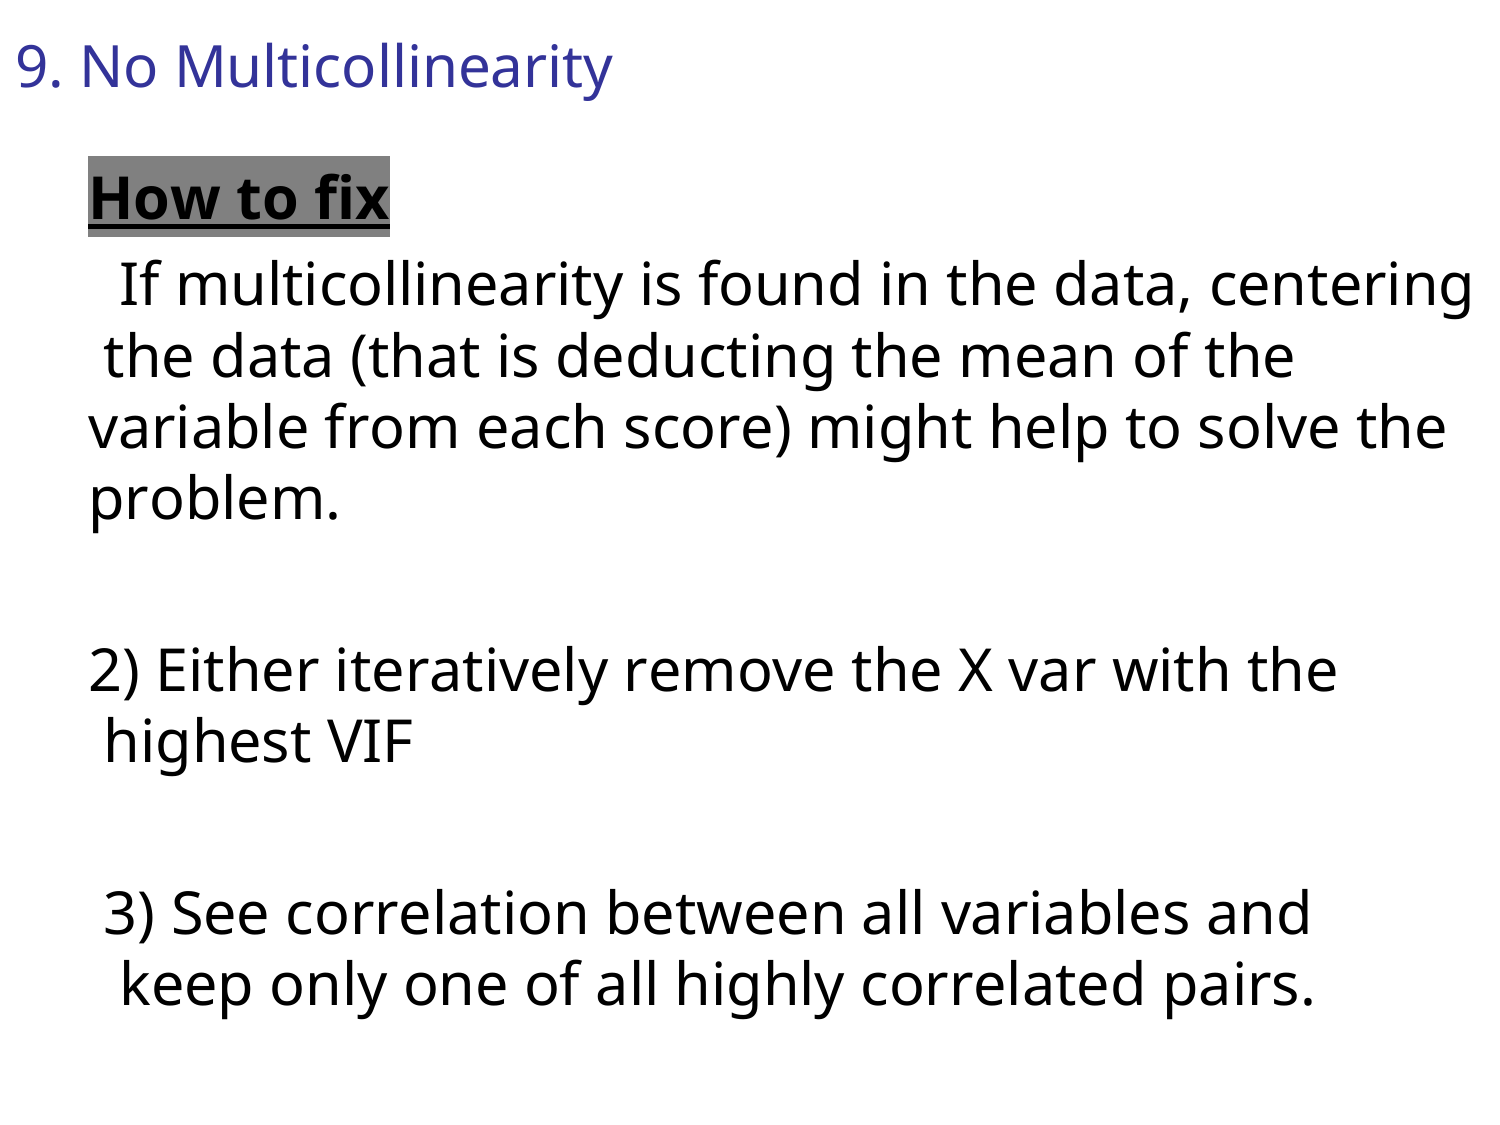

# 9. No Multicollinearity
How to fix
 If multicollinearity is found in the data, centering the data (that is deducting the mean of the variable from each score) might help to solve the problem.
2) Either iteratively remove the X var with the highest VIF
 3) See correlation between all variables and keep only one of all highly correlated pairs.